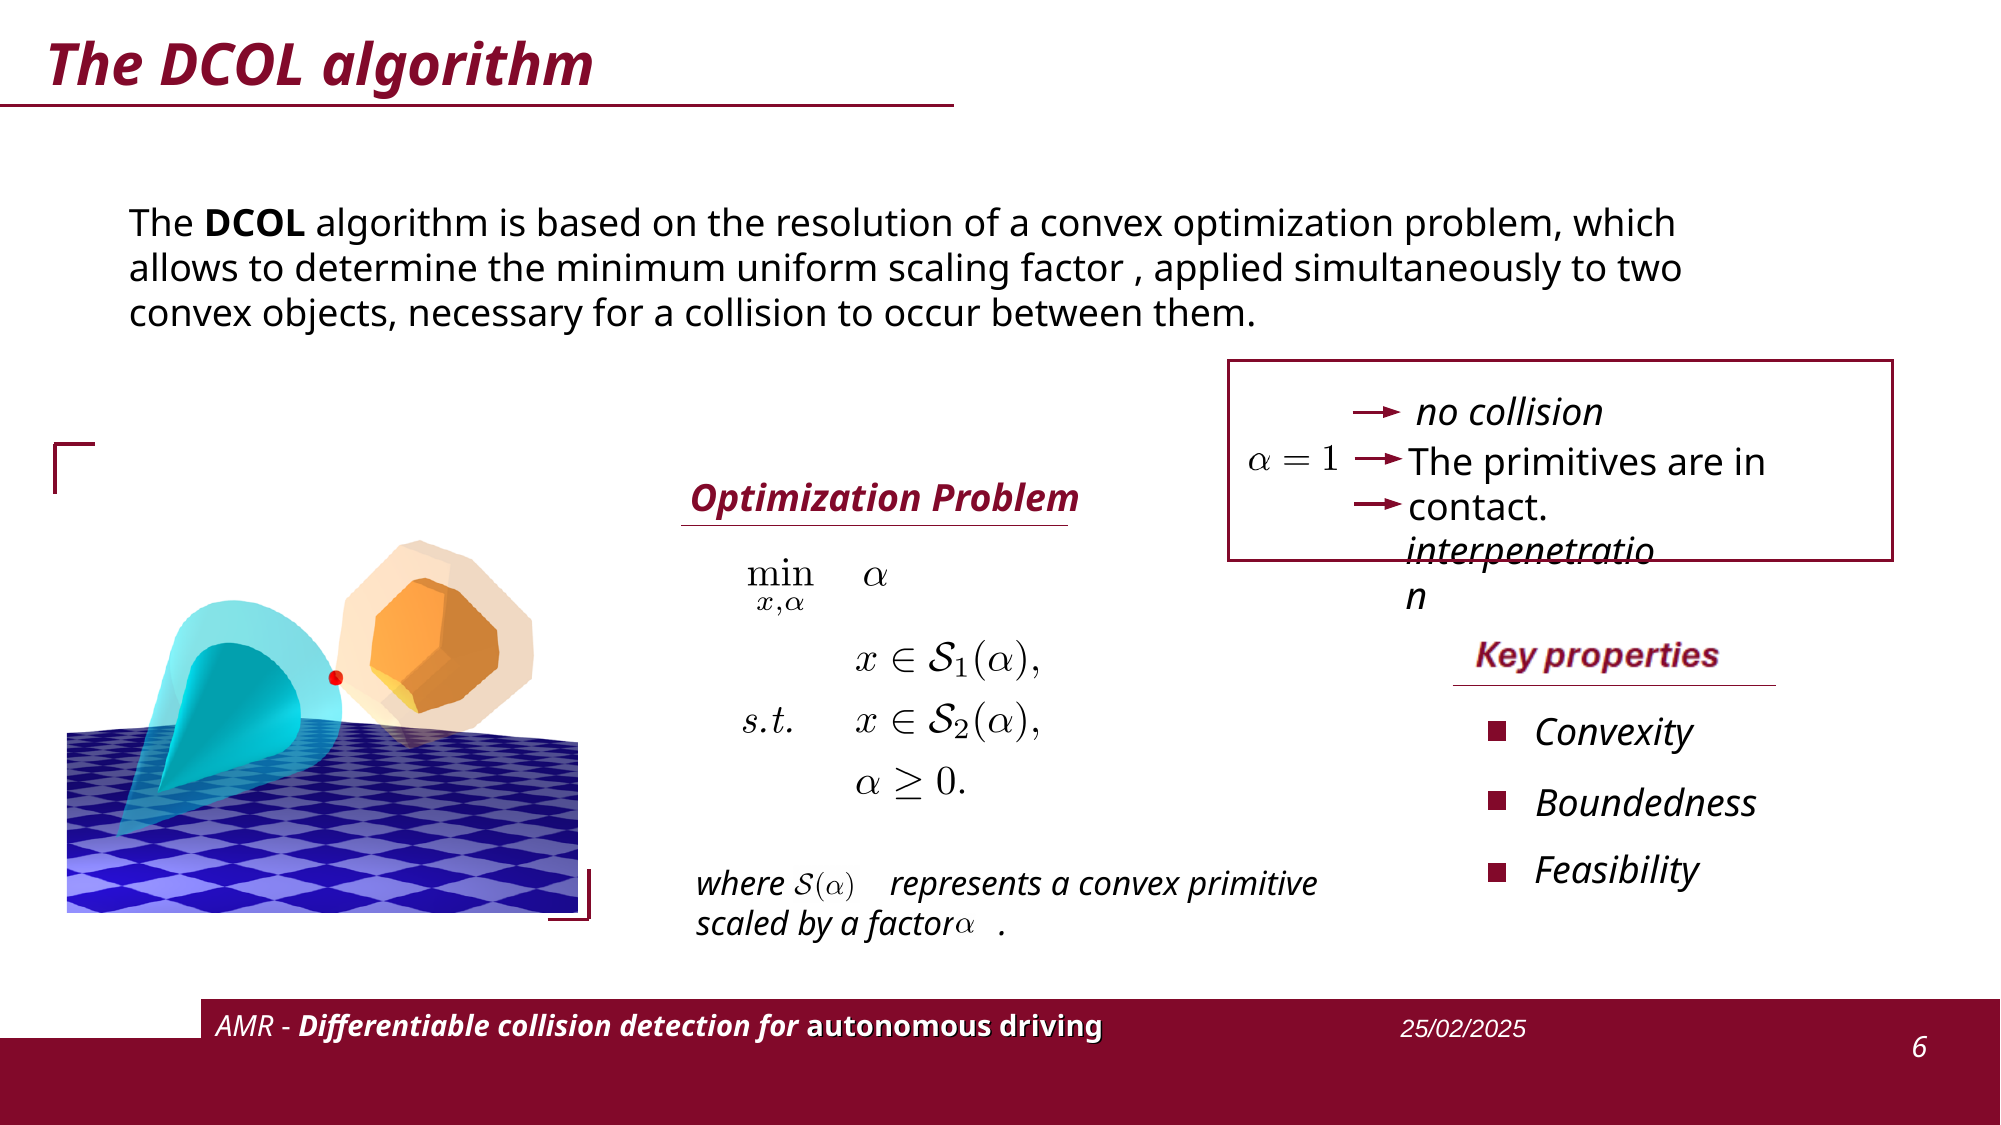

The DCOL algorithm
The DCOL algorithm is based on the resolution of a convex optimization problem, which allows to determine the minimum uniform scaling factor , applied simultaneously to two convex objects, necessary for a collision to occur between them.
no collision
The primitives are in contact.
Optimization Problem
 interpenetration
Convexity
Boundedness
Feasibility
where represents a convex primitive
scaled by a factor .
AMR - Differentiable collision detection for autonomous driving
25/02/2025